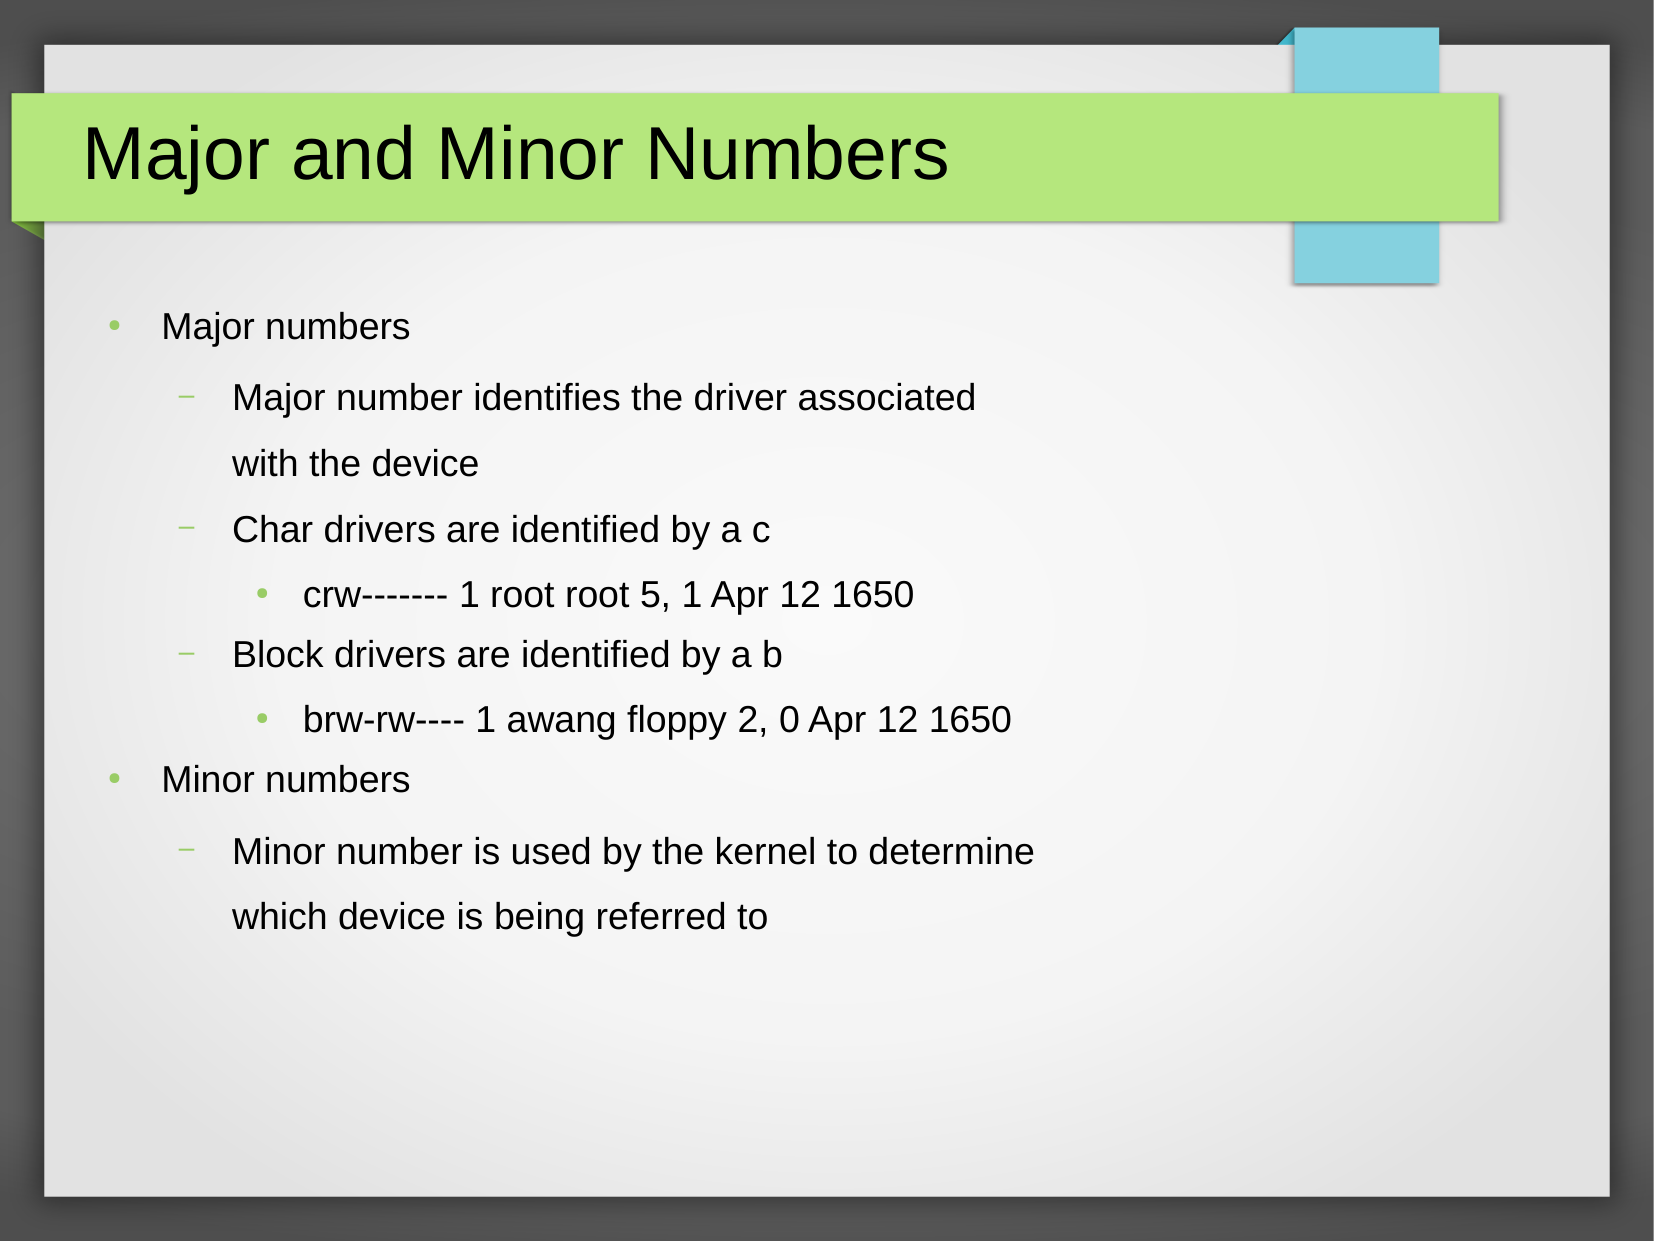

# Major and Minor Numbers
Major numbers
Major number identifies the driver associated
with the device
Char drivers are identified by a c
crw------- 1 root root 5, 1 Apr 12 1650
Block drivers are identified by a b
brw-rw---- 1 awang floppy 2, 0 Apr 12 1650
Minor numbers
Minor number is used by the kernel to determine
which device is being referred to